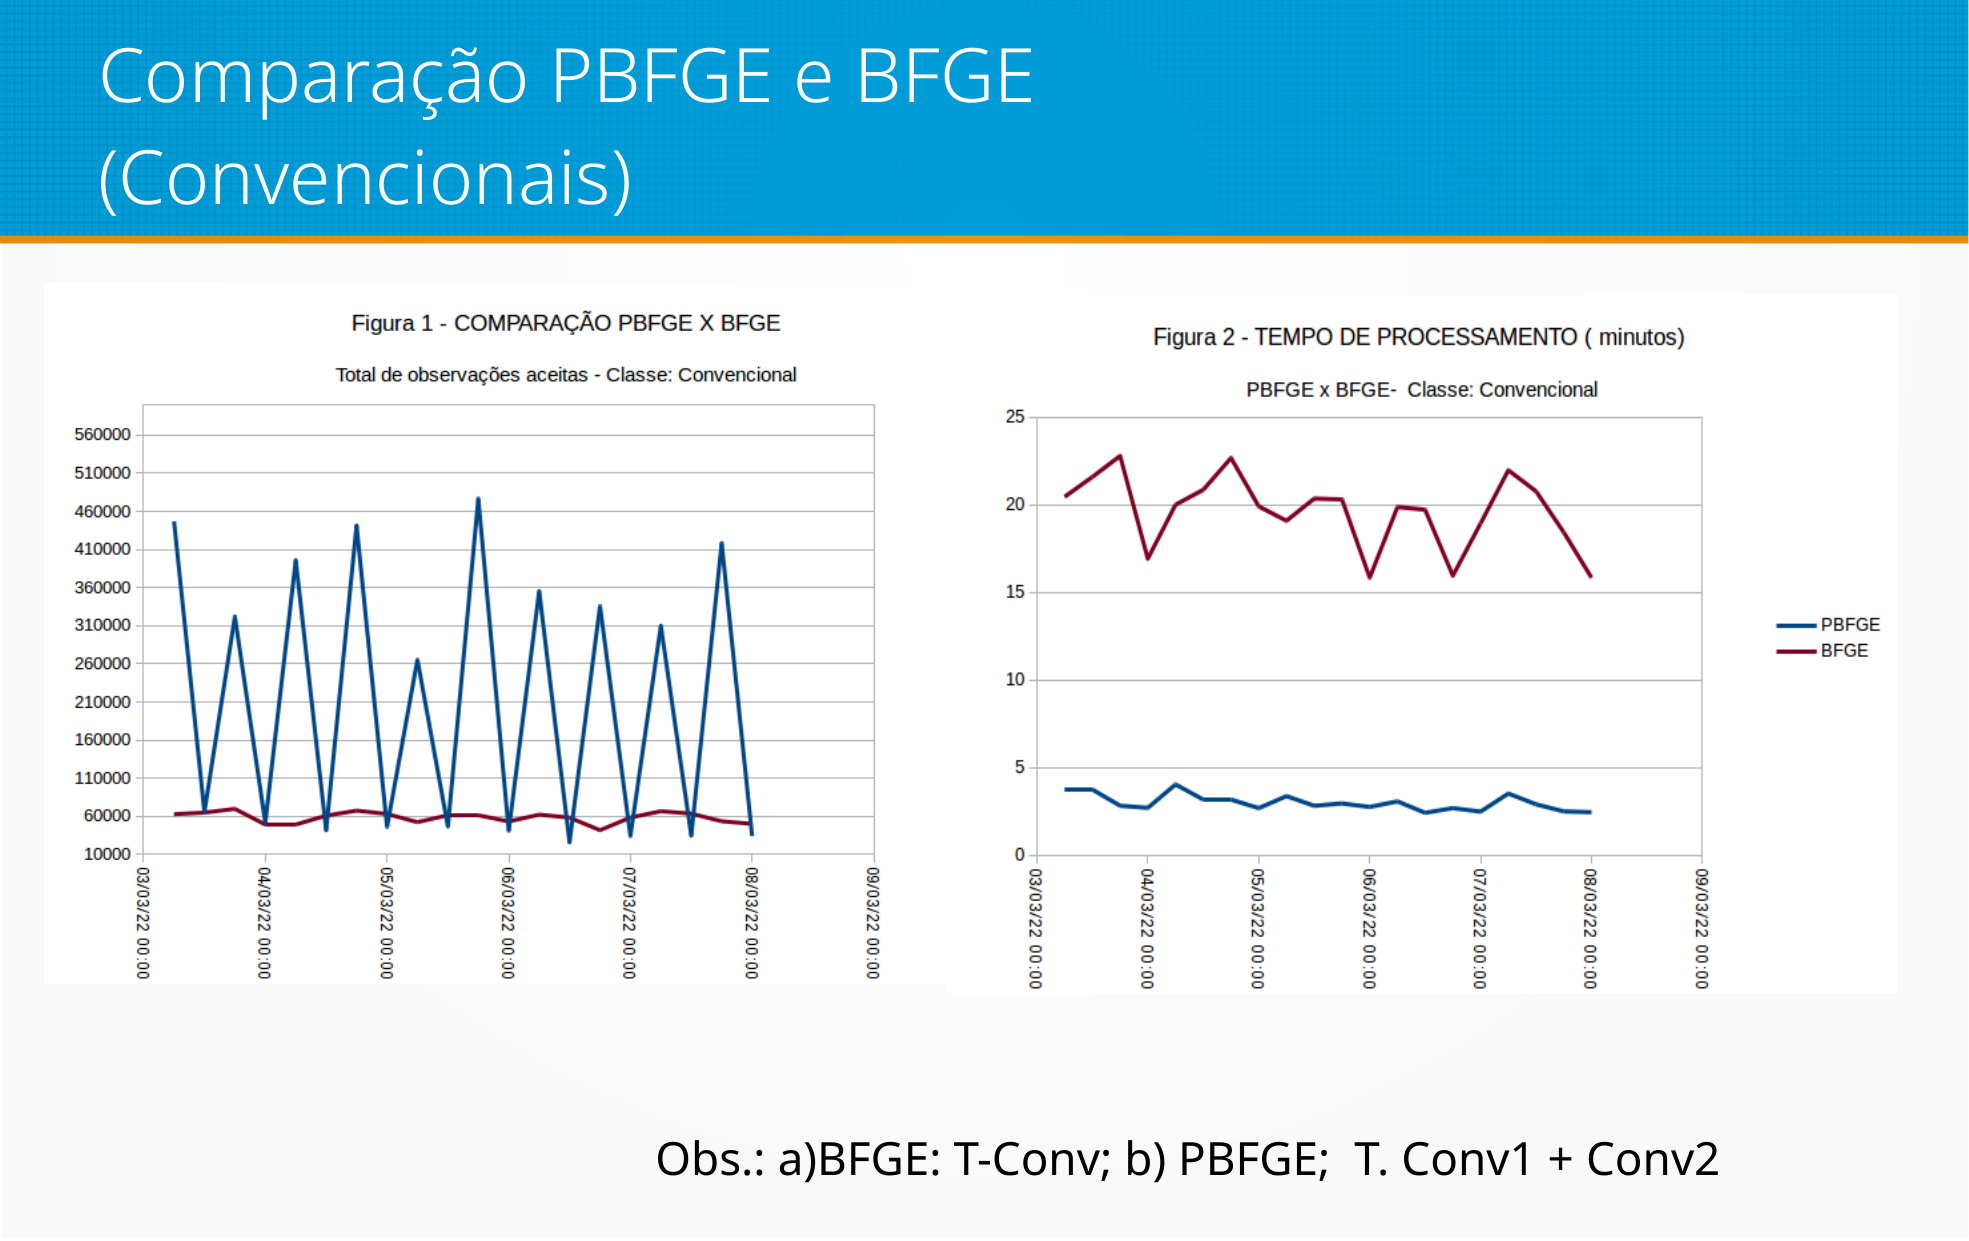

# Comparação PBFGE e BFGE (Convencionais)
Obs.: a)BFGE: T-Conv; b) PBFGE; T. Conv1 + Conv2